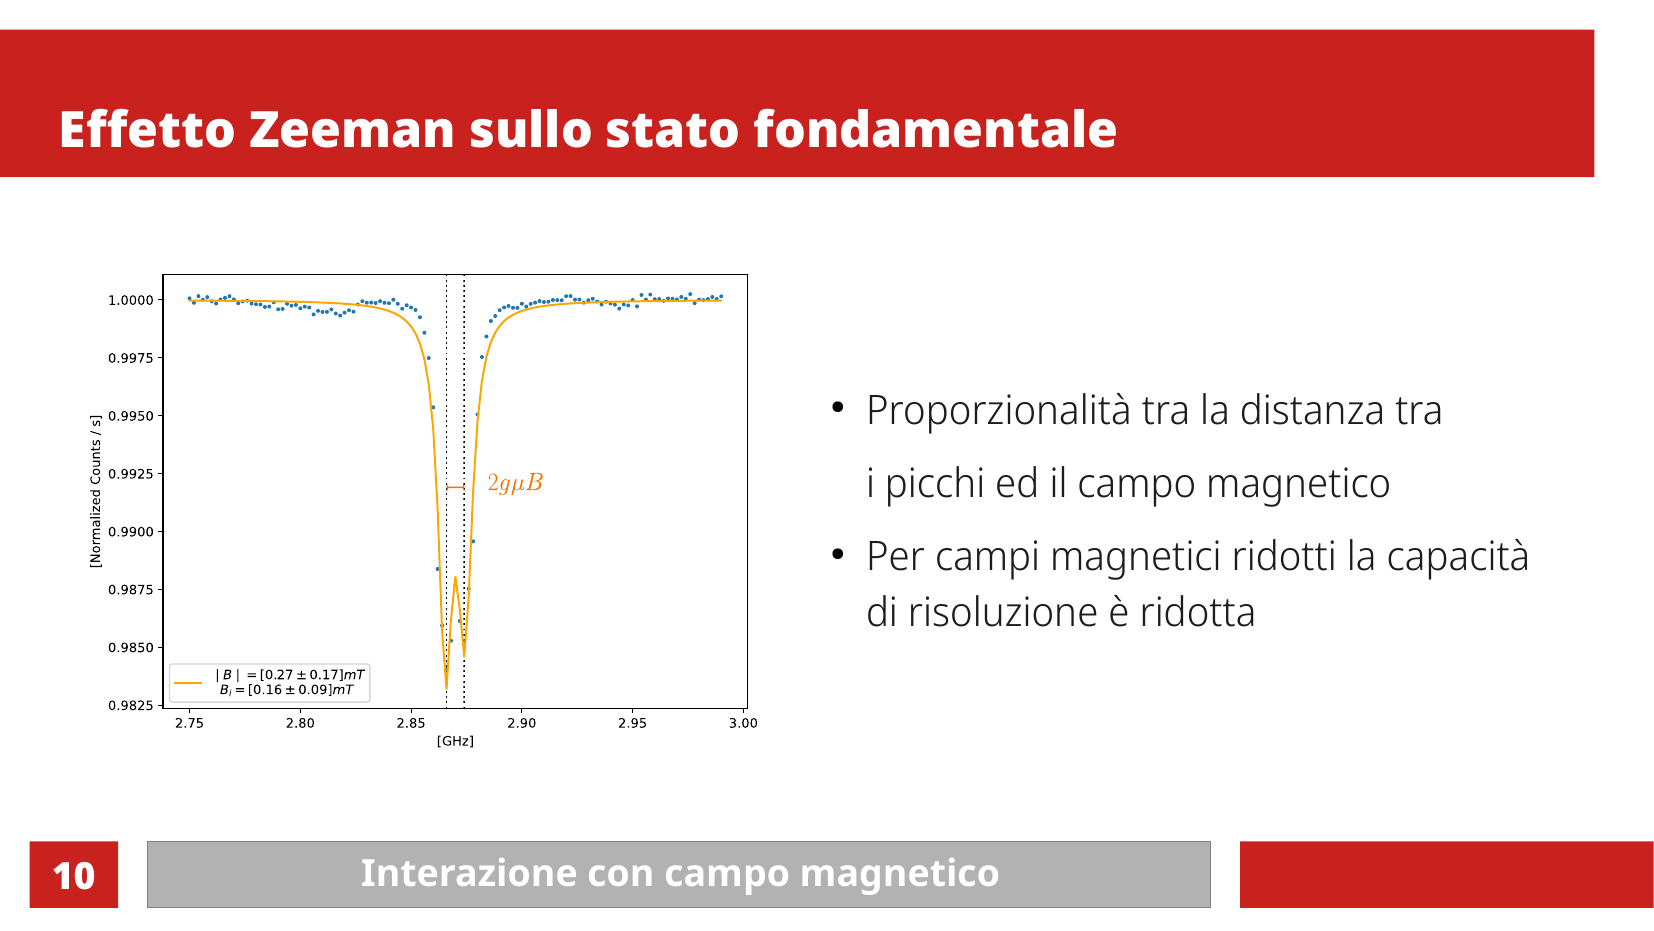

# Effetto Zeeman sullo stato fondamentale
Proporzionalità tra la distanza tra
i picchi ed il campo magnetico
Per campi magnetici ridotti la capacità di risoluzione è ridotta
Interazione con campo magnetico
10